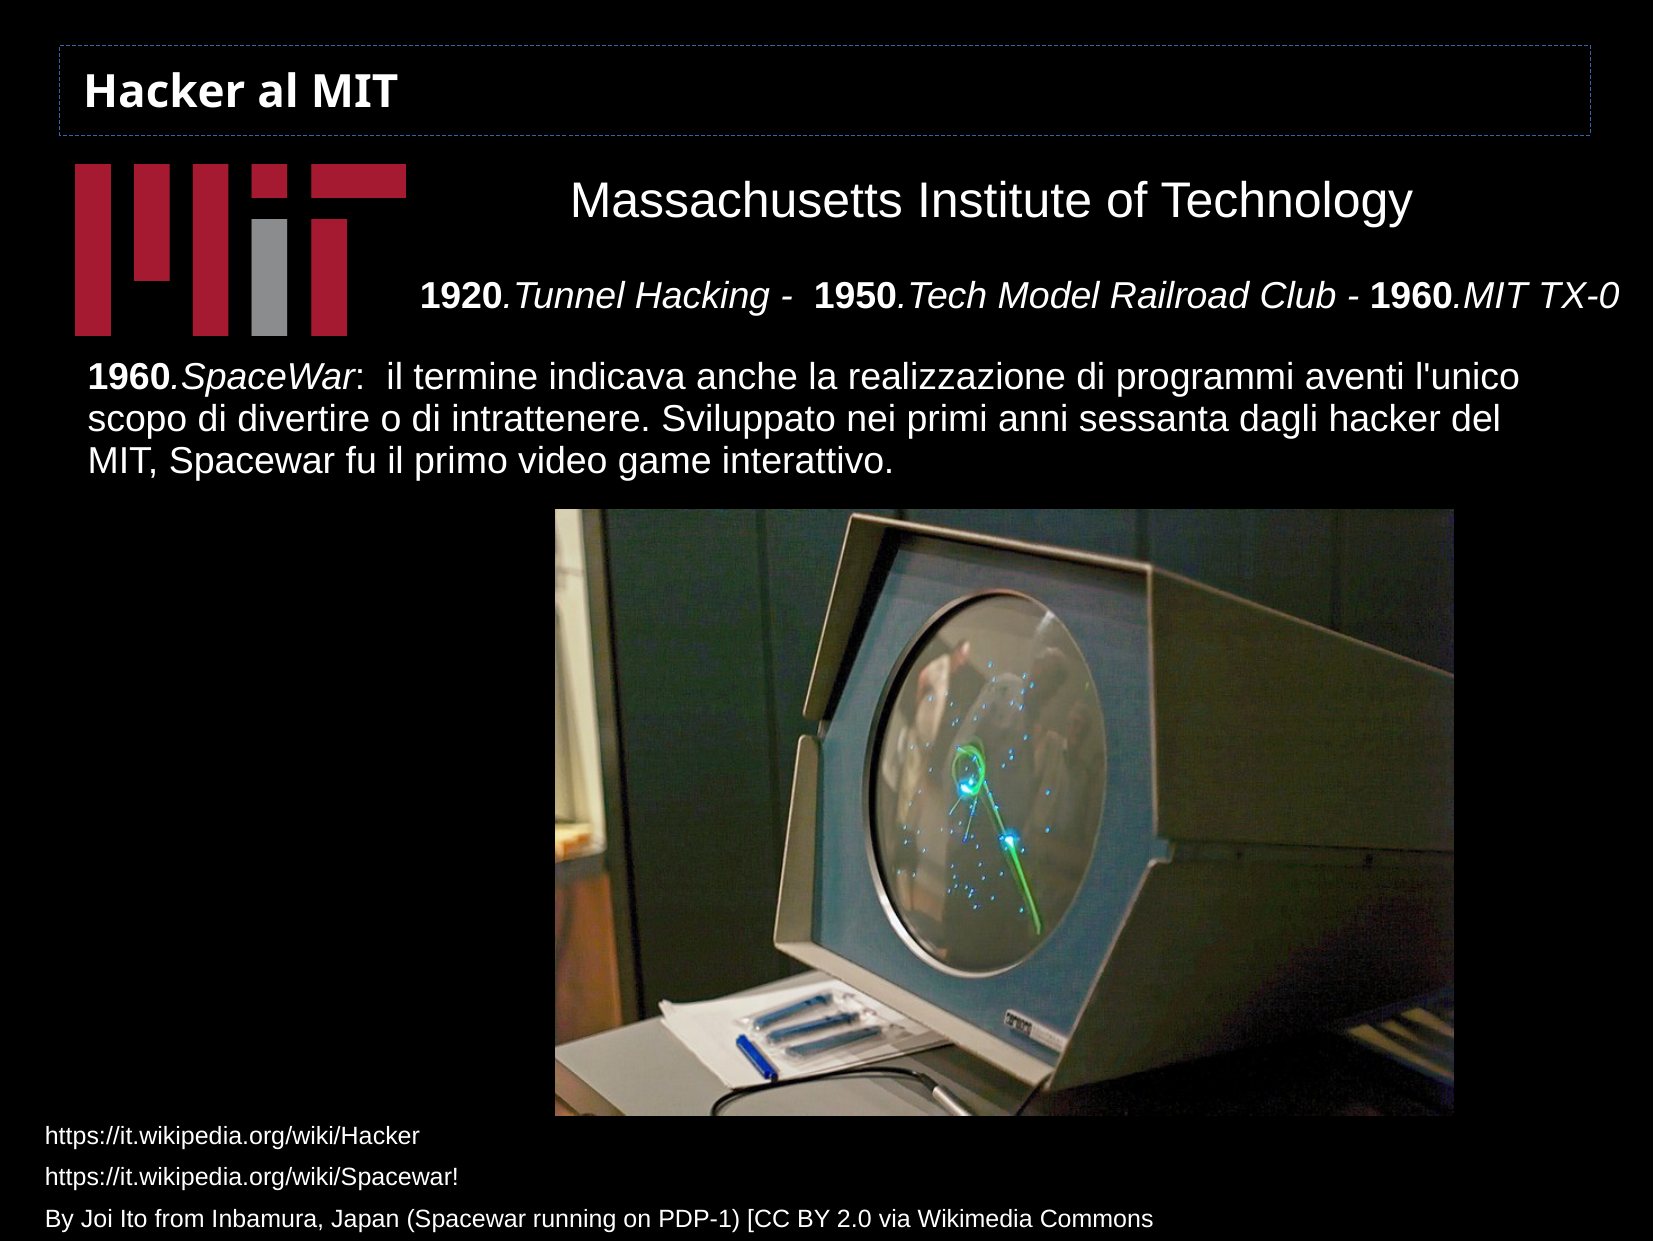

# Hacker al MIT
Massachusetts Institute of Technology
1920.Tunnel Hacking - 1950.Tech Model Railroad Club - 1960.MIT TX-0
1960.SpaceWar: il termine indicava anche la realizzazione di programmi aventi l'unico scopo di divertire o di intrattenere. Sviluppato nei primi anni sessanta dagli hacker del MIT, Spacewar fu il primo video game interattivo.
https://it.wikipedia.org/wiki/Hacker
https://it.wikipedia.org/wiki/Spacewar!
By Joi Ito from Inbamura, Japan (Spacewar running on PDP-1) [CC BY 2.0 via Wikimedia Commons